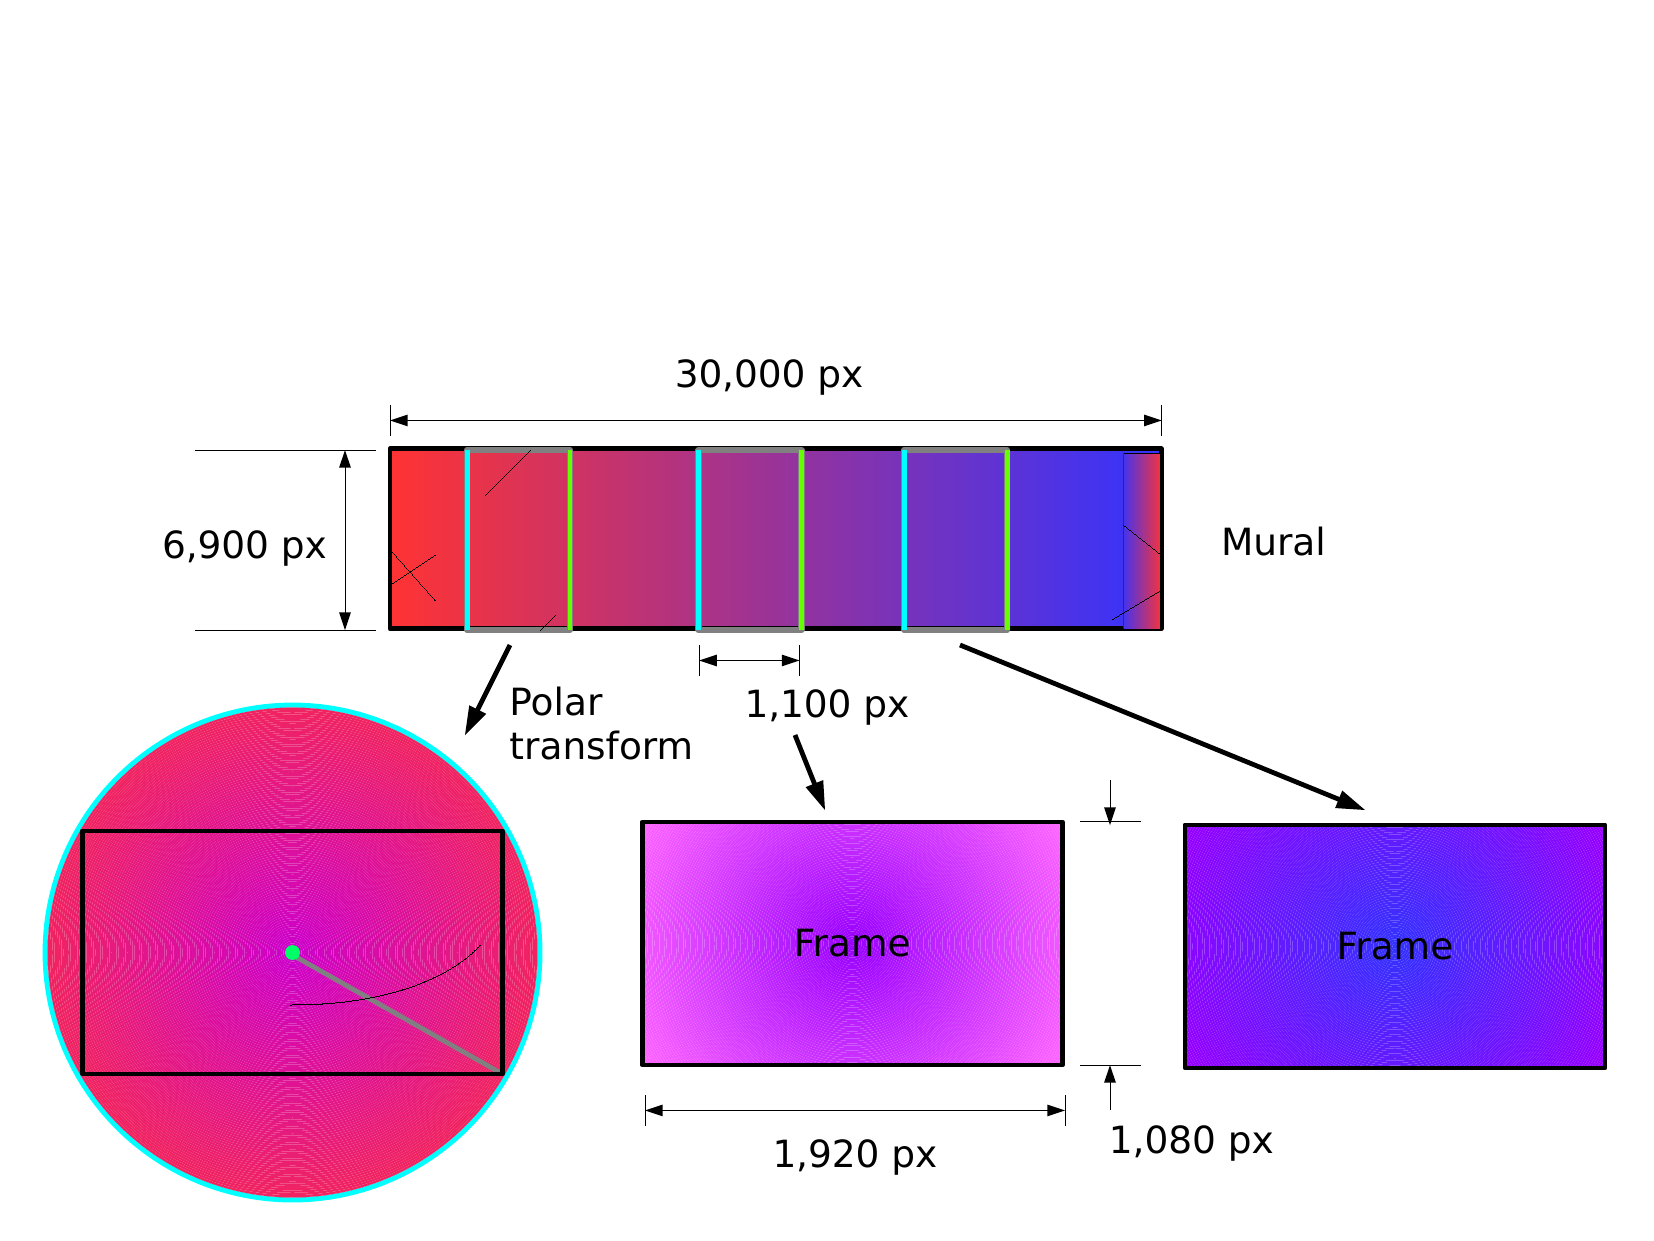

30,000 px
Mural
6,900 px
Polar
transform
1,100 px
Frame
Frame
1,080 px
1,920 px